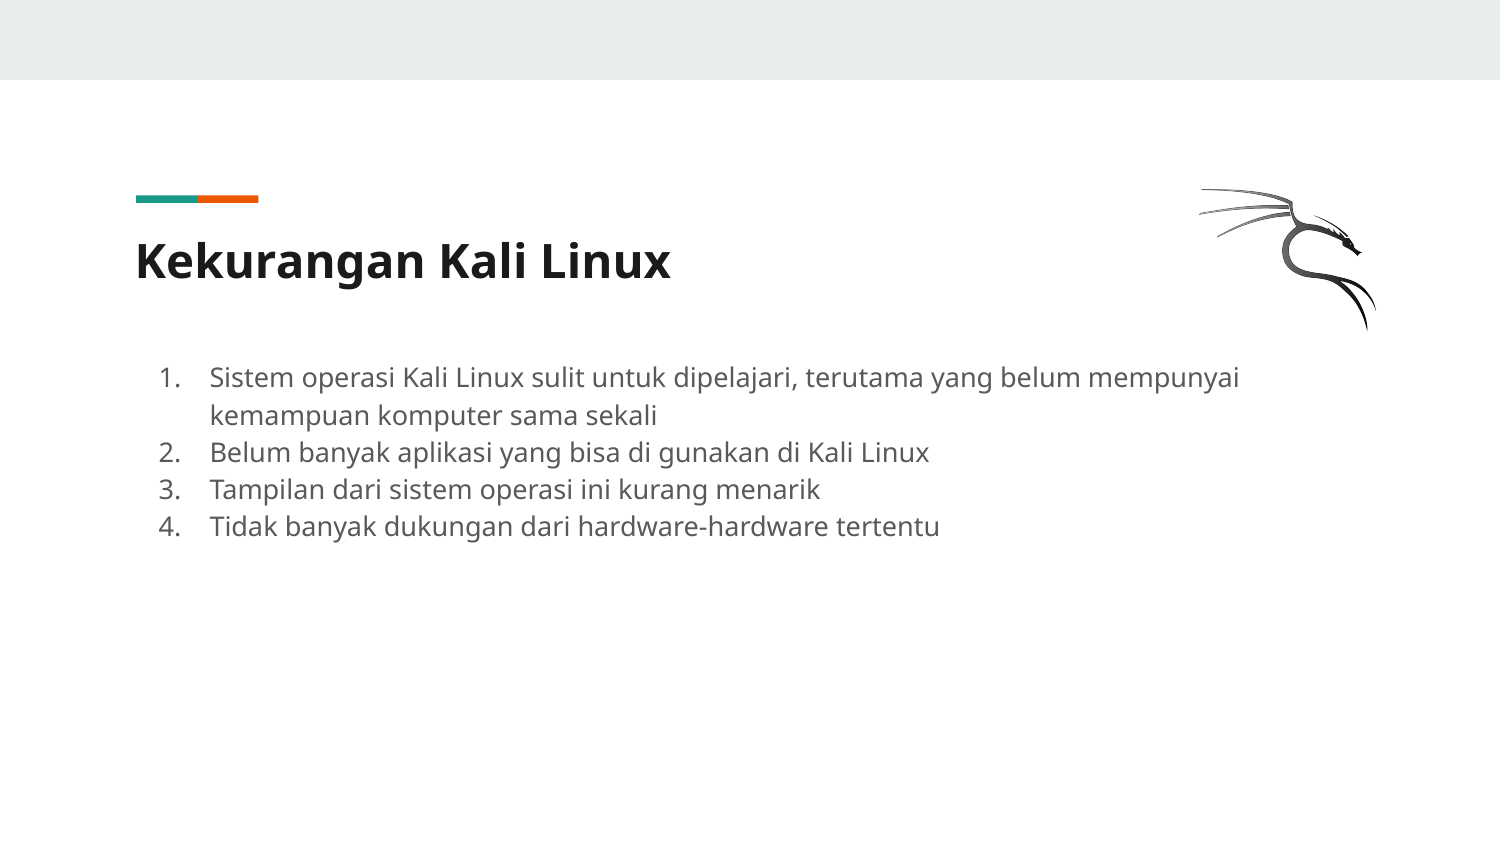

# Kekurangan Kali Linux
Sistem operasi Kali Linux sulit untuk dipelajari, terutama yang belum mempunyai kemampuan komputer sama sekali
Belum banyak aplikasi yang bisa di gunakan di Kali Linux
Tampilan dari sistem operasi ini kurang menarik
Tidak banyak dukungan dari hardware-hardware tertentu